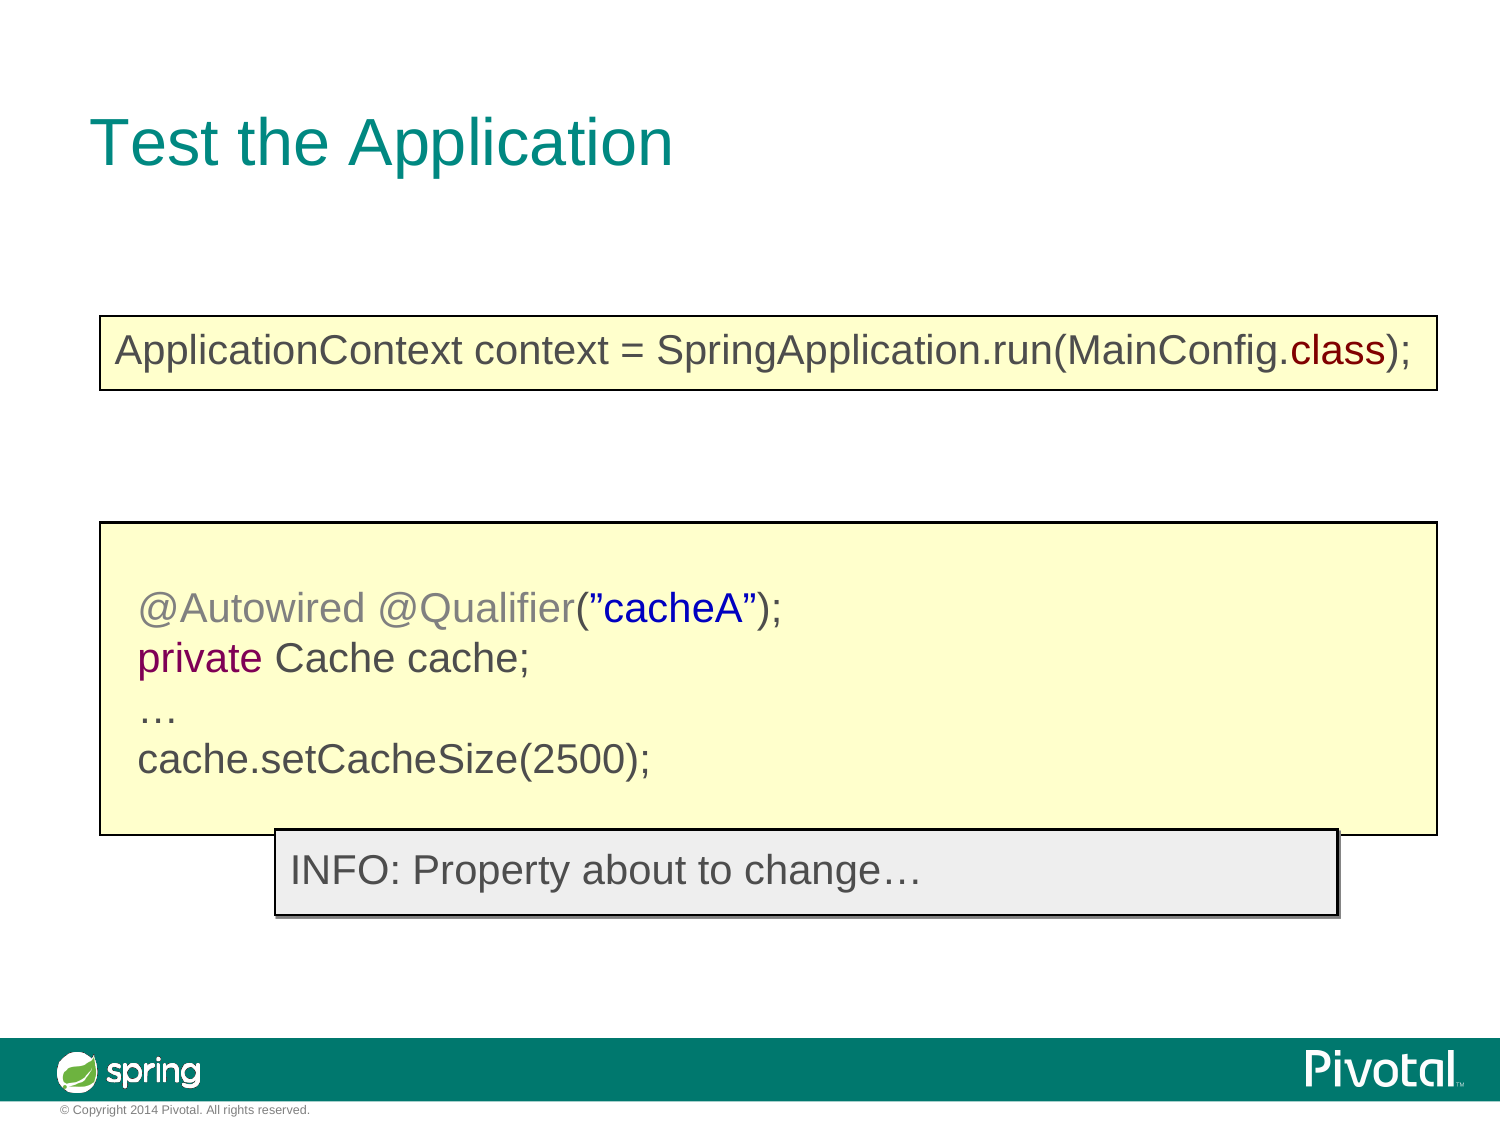

# Test the Application
ApplicationContext context = SpringApplication.run(MainConfig.class);
 @Autowired @Qualifier(”cacheA”);
 private Cache cache;
 …
 cache.setCacheSize(2500);
INFO: Property about to change…